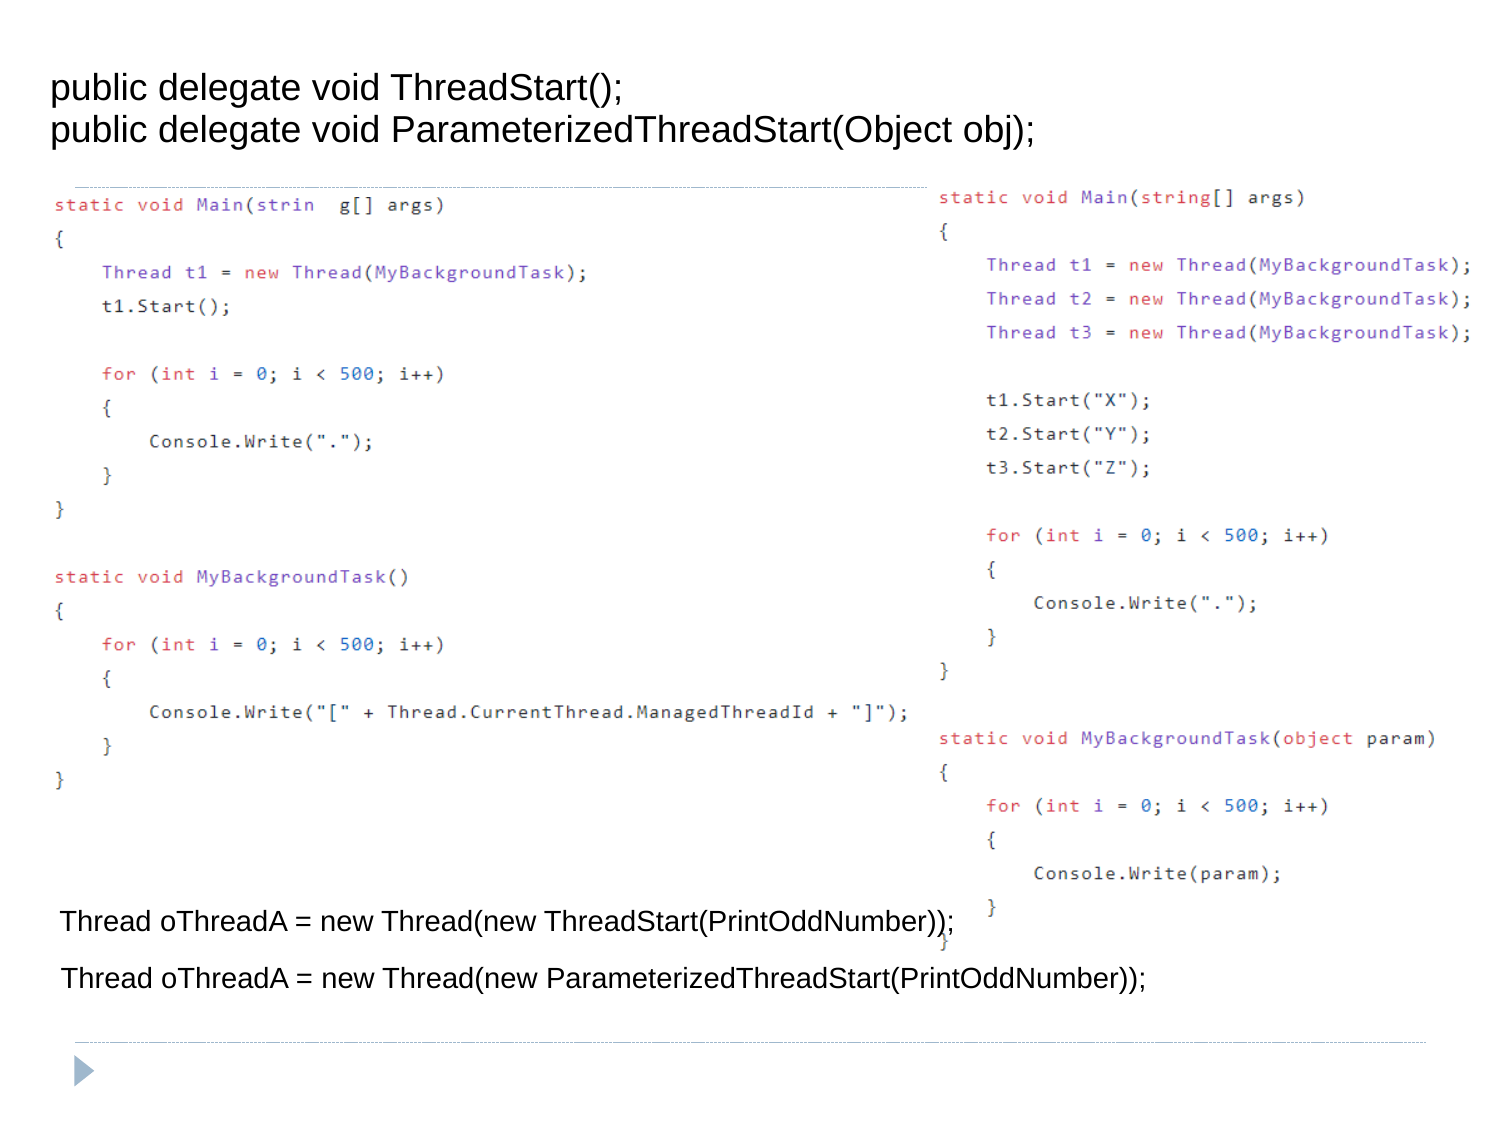

public delegate void ThreadStart();
public delegate void ParameterizedThreadStart(Object obj);
 Thread oThreadA = new Thread(new ThreadStart(PrintOddNumber));
 Thread oThreadA = new Thread(new ParameterizedThreadStart(PrintOddNumber));